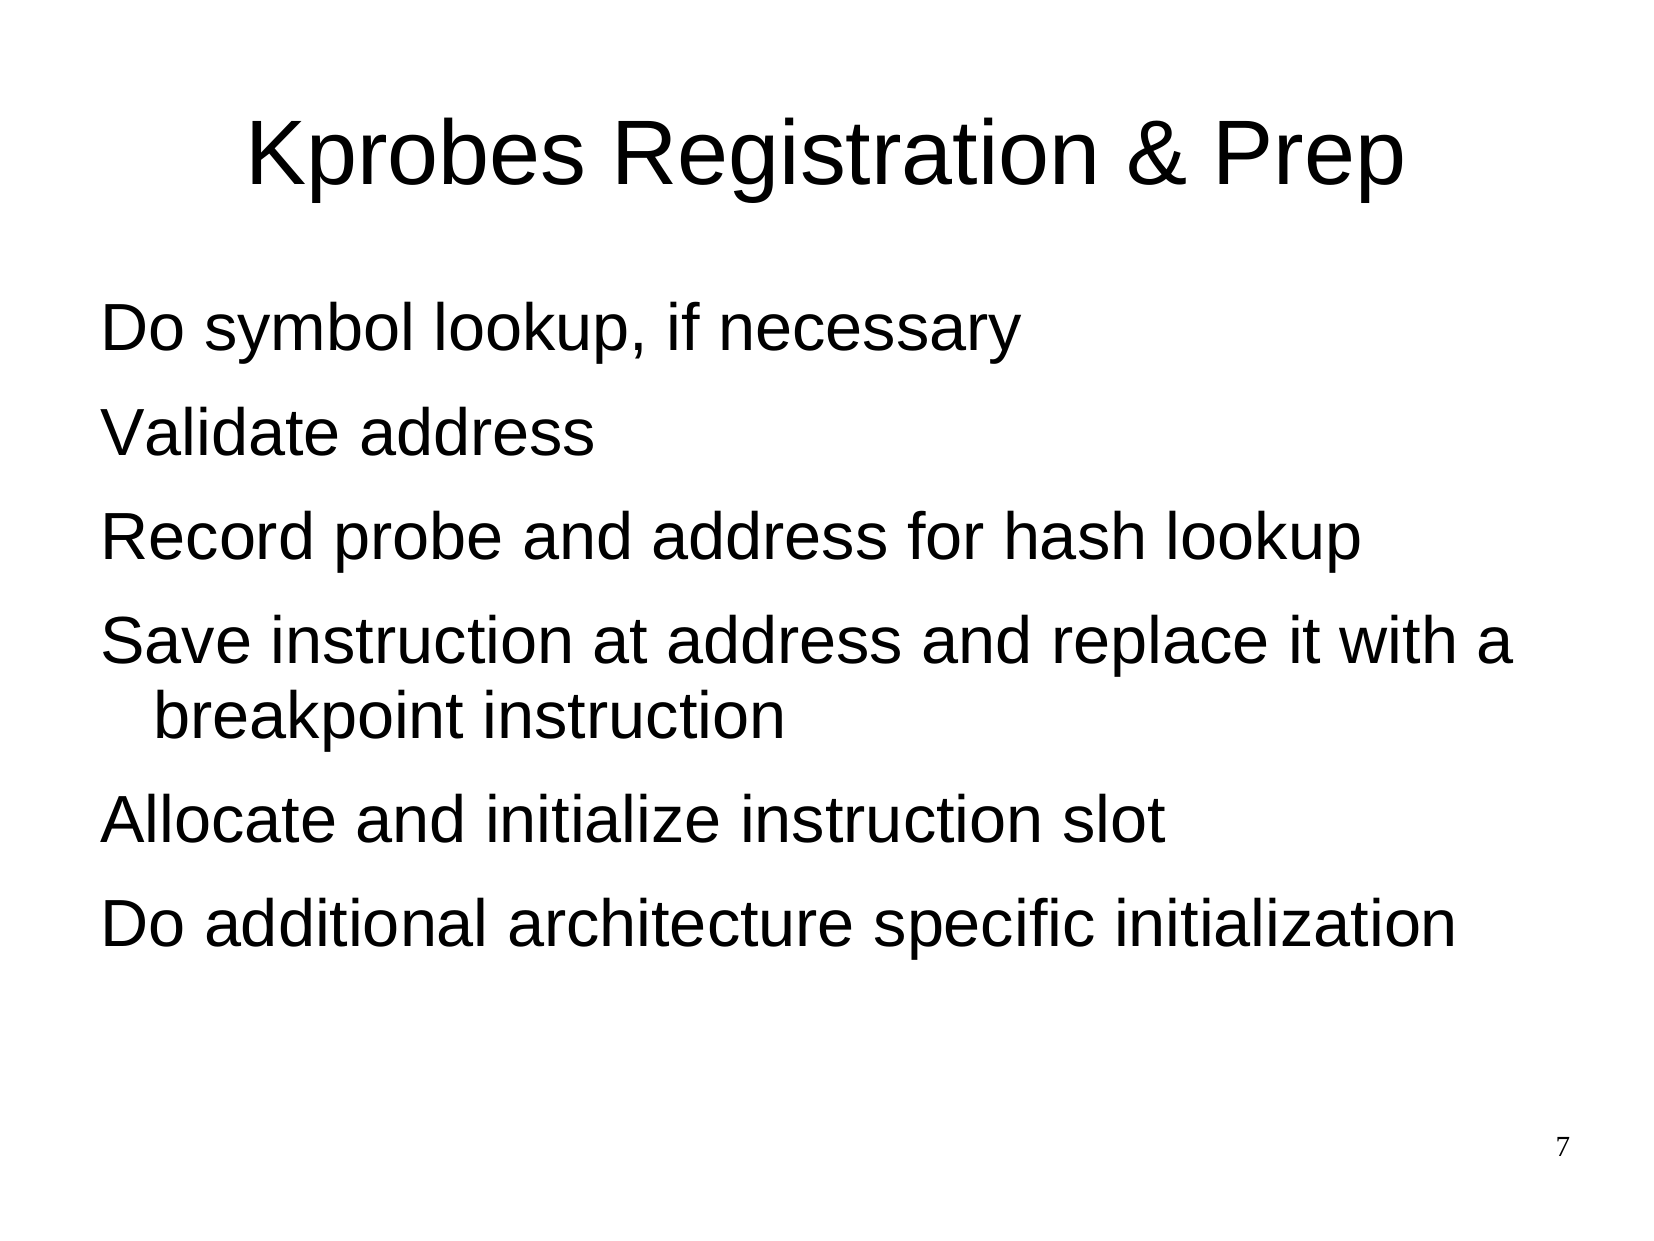

# Kprobes Registration & Prep
Do symbol lookup, if necessary
Validate address
Record probe and address for hash lookup
Save instruction at address and replace it with a breakpoint instruction
Allocate and initialize instruction slot
Do additional architecture specific initialization
7